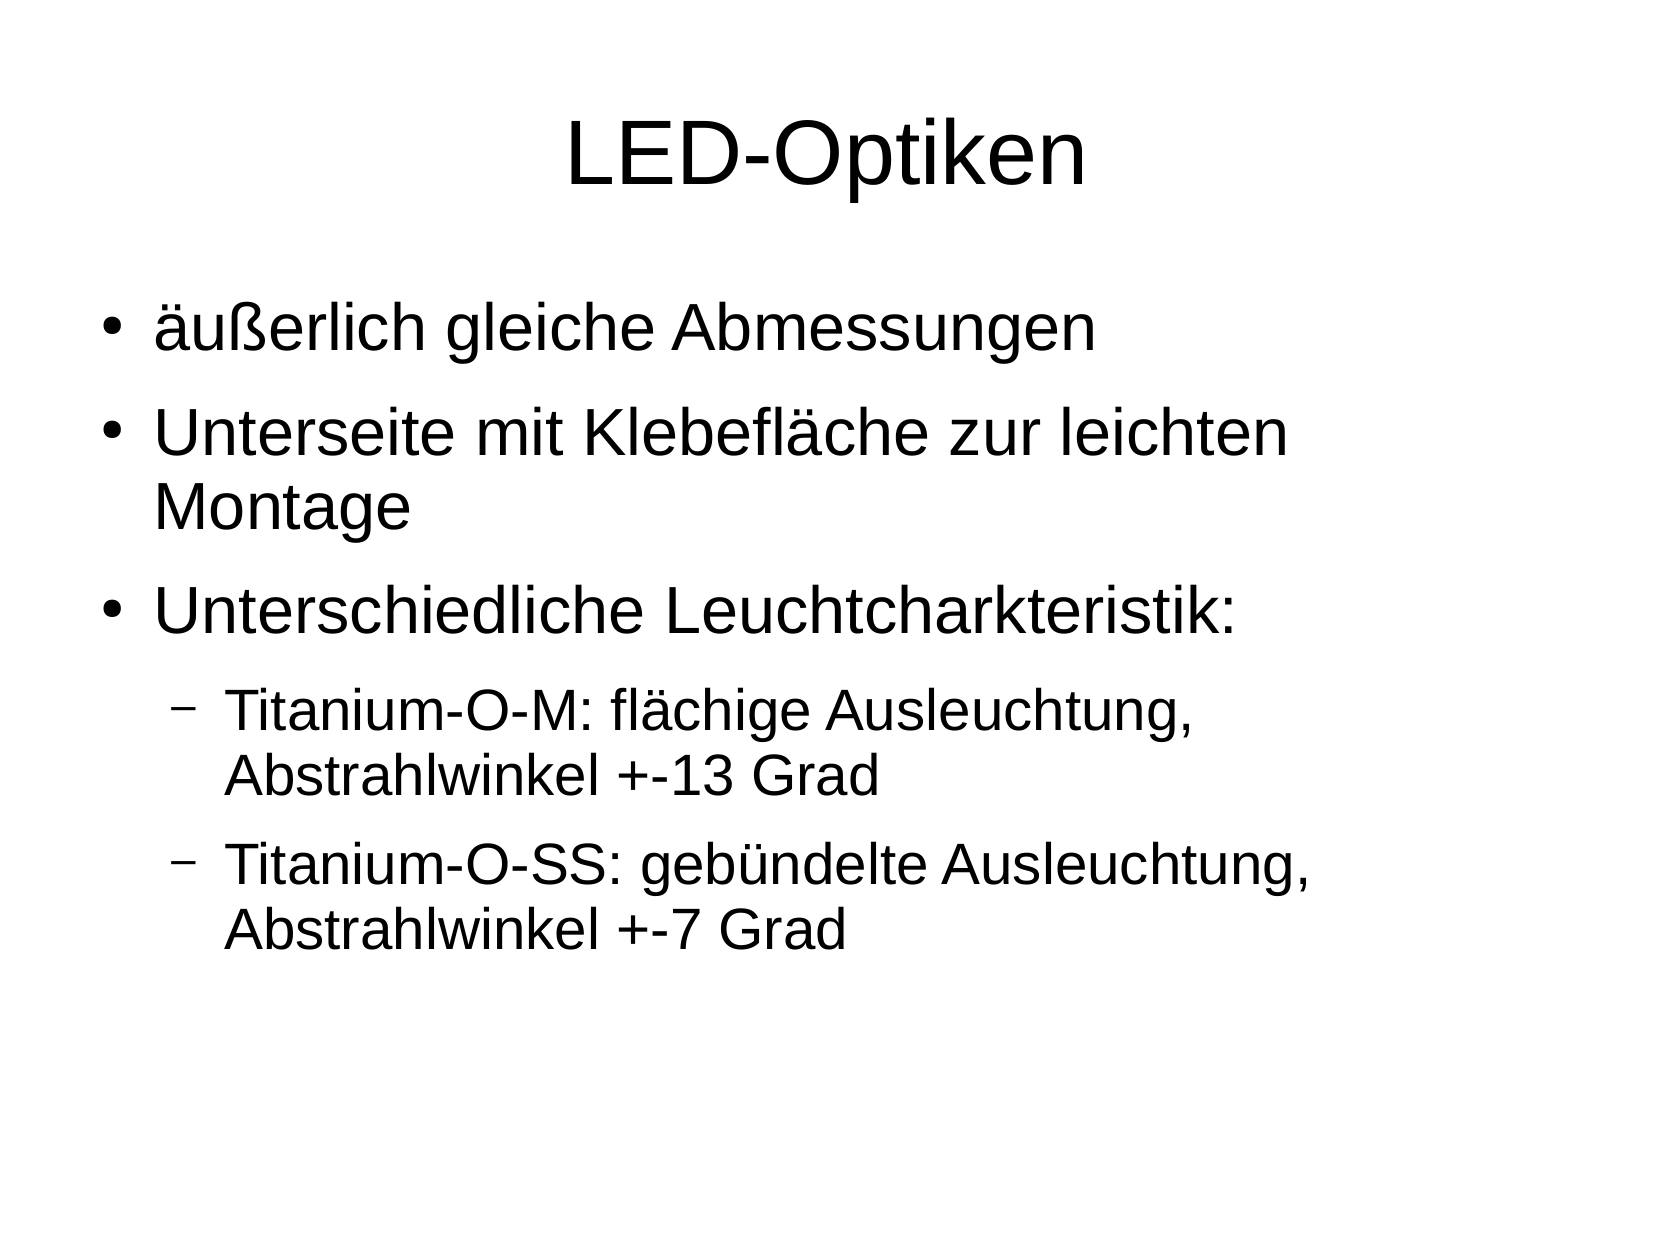

# LED-Optiken
äußerlich gleiche Abmessungen
Unterseite mit Klebefläche zur leichten Montage
Unterschiedliche Leuchtcharkteristik:
Titanium-O-M: flächige Ausleuchtung, Abstrahlwinkel +-13 Grad
Titanium-O-SS: gebündelte Ausleuchtung, Abstrahlwinkel +-7 Grad